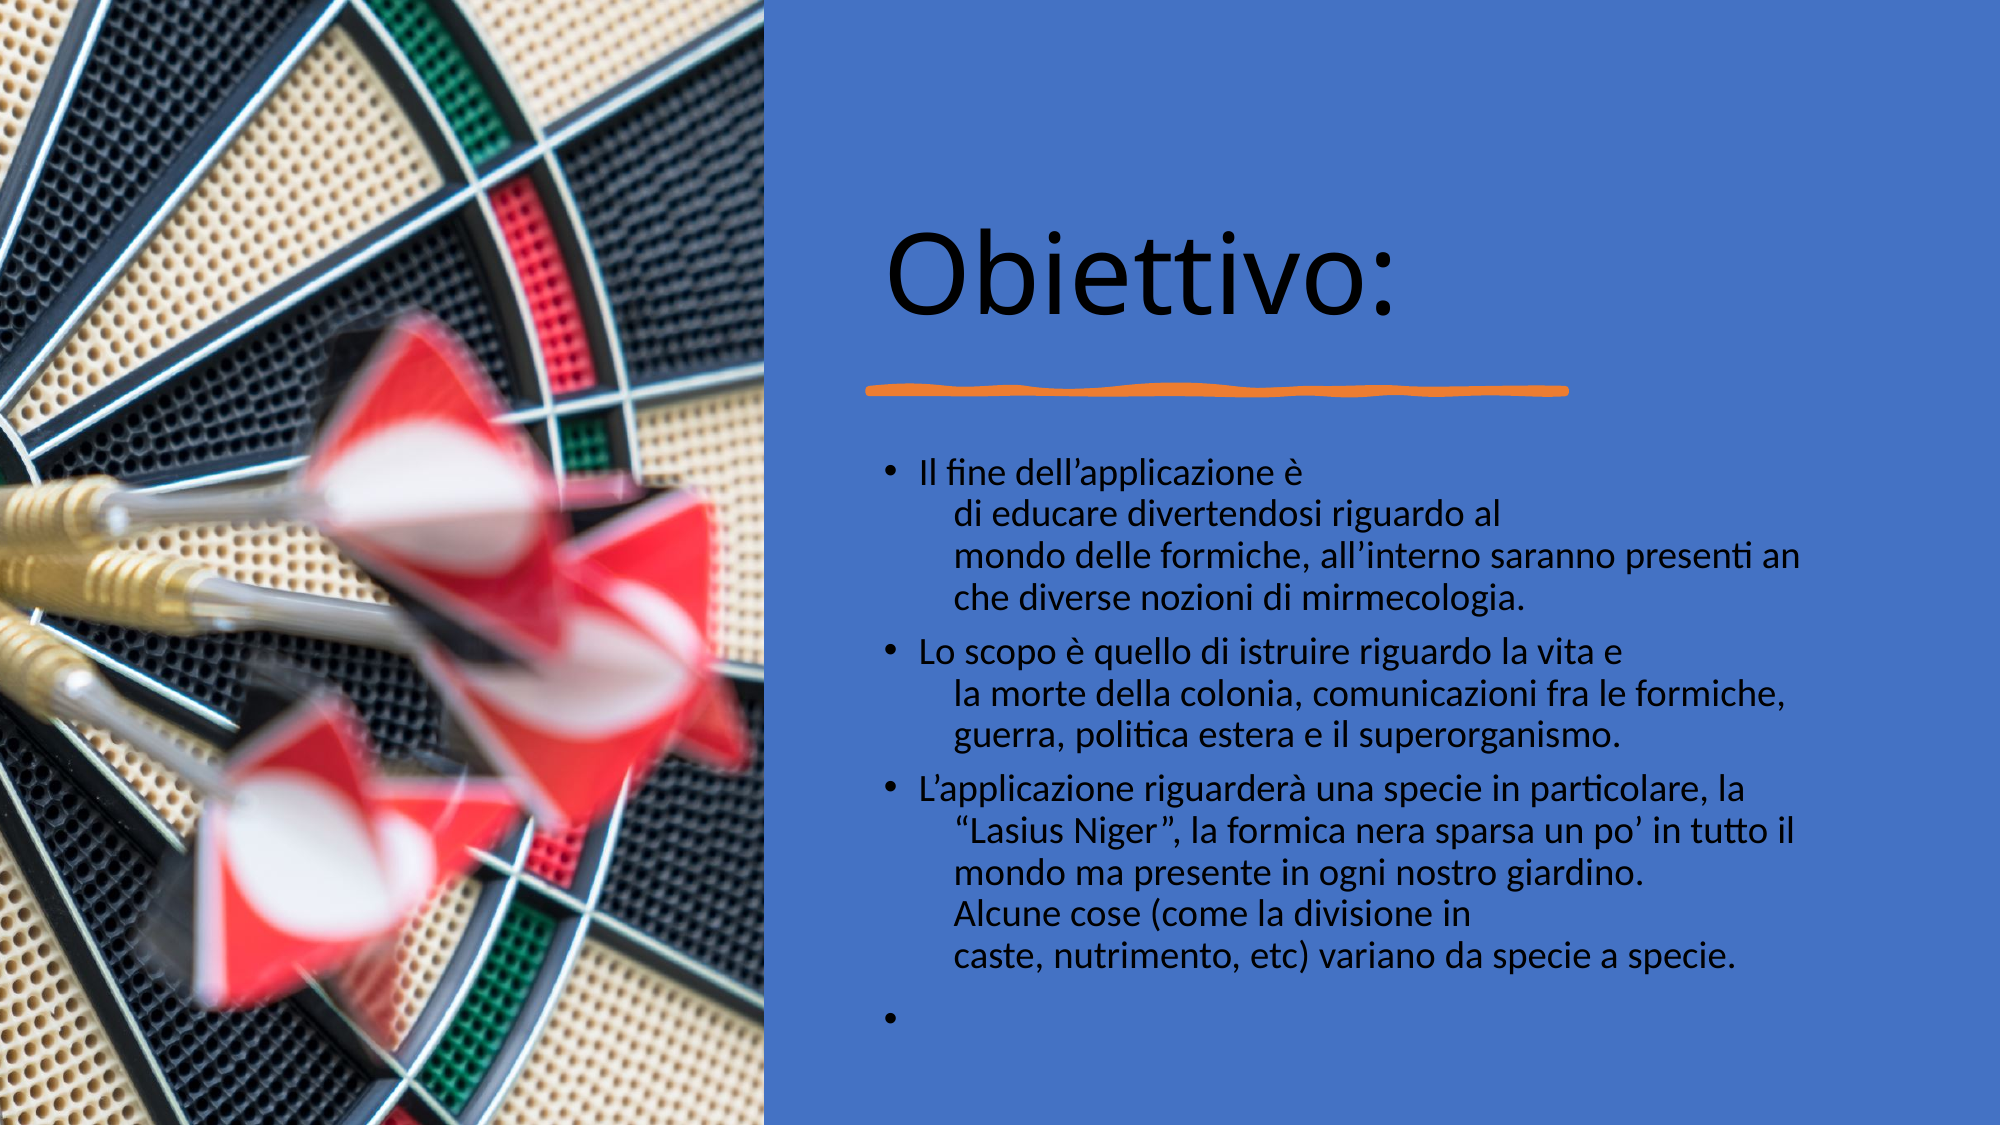

# Obiettivo:
Il fine dell’applicazione è di educare divertendosi riguardo al mondo delle formiche, all’interno saranno presenti anche diverse nozioni di mirmecologia.
Lo scopo è quello di istruire riguardo la vita e la morte della colonia, comunicazioni fra le formiche, guerra, politica estera e il superorganismo.
L’applicazione riguarderà una specie in particolare, la “Lasius Niger”, la formica nera sparsa un po’ in tutto il mondo ma presente in ogni nostro giardino. Alcune cose (come la divisione in caste, nutrimento, etc) variano da specie a specie.